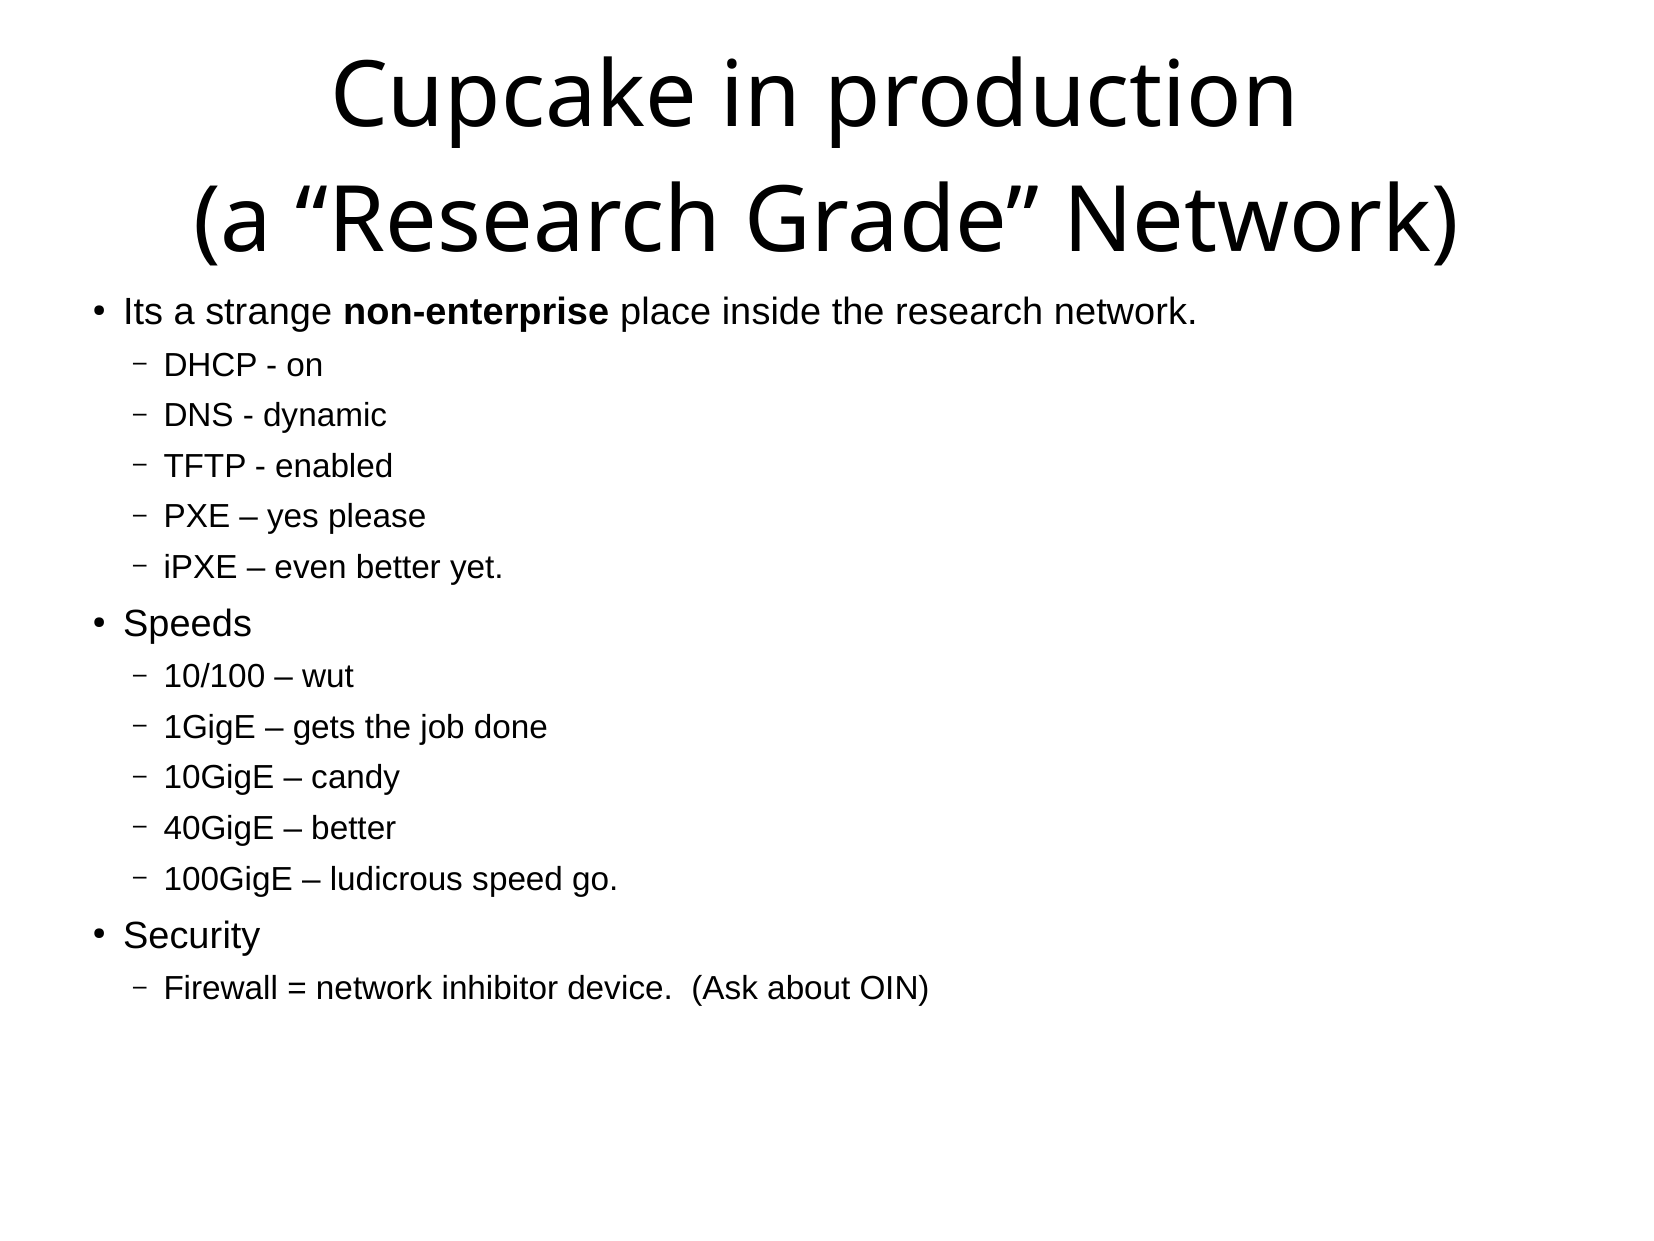

# Cupcake in production (a “Research Grade” Network)
Its a strange non-enterprise place inside the research network.
DHCP - on
DNS - dynamic
TFTP - enabled
PXE – yes please
iPXE – even better yet.
Speeds
10/100 – wut
1GigE – gets the job done
10GigE – candy
40GigE – better
100GigE – ludicrous speed go.
Security
Firewall = network inhibitor device. (Ask about OIN)